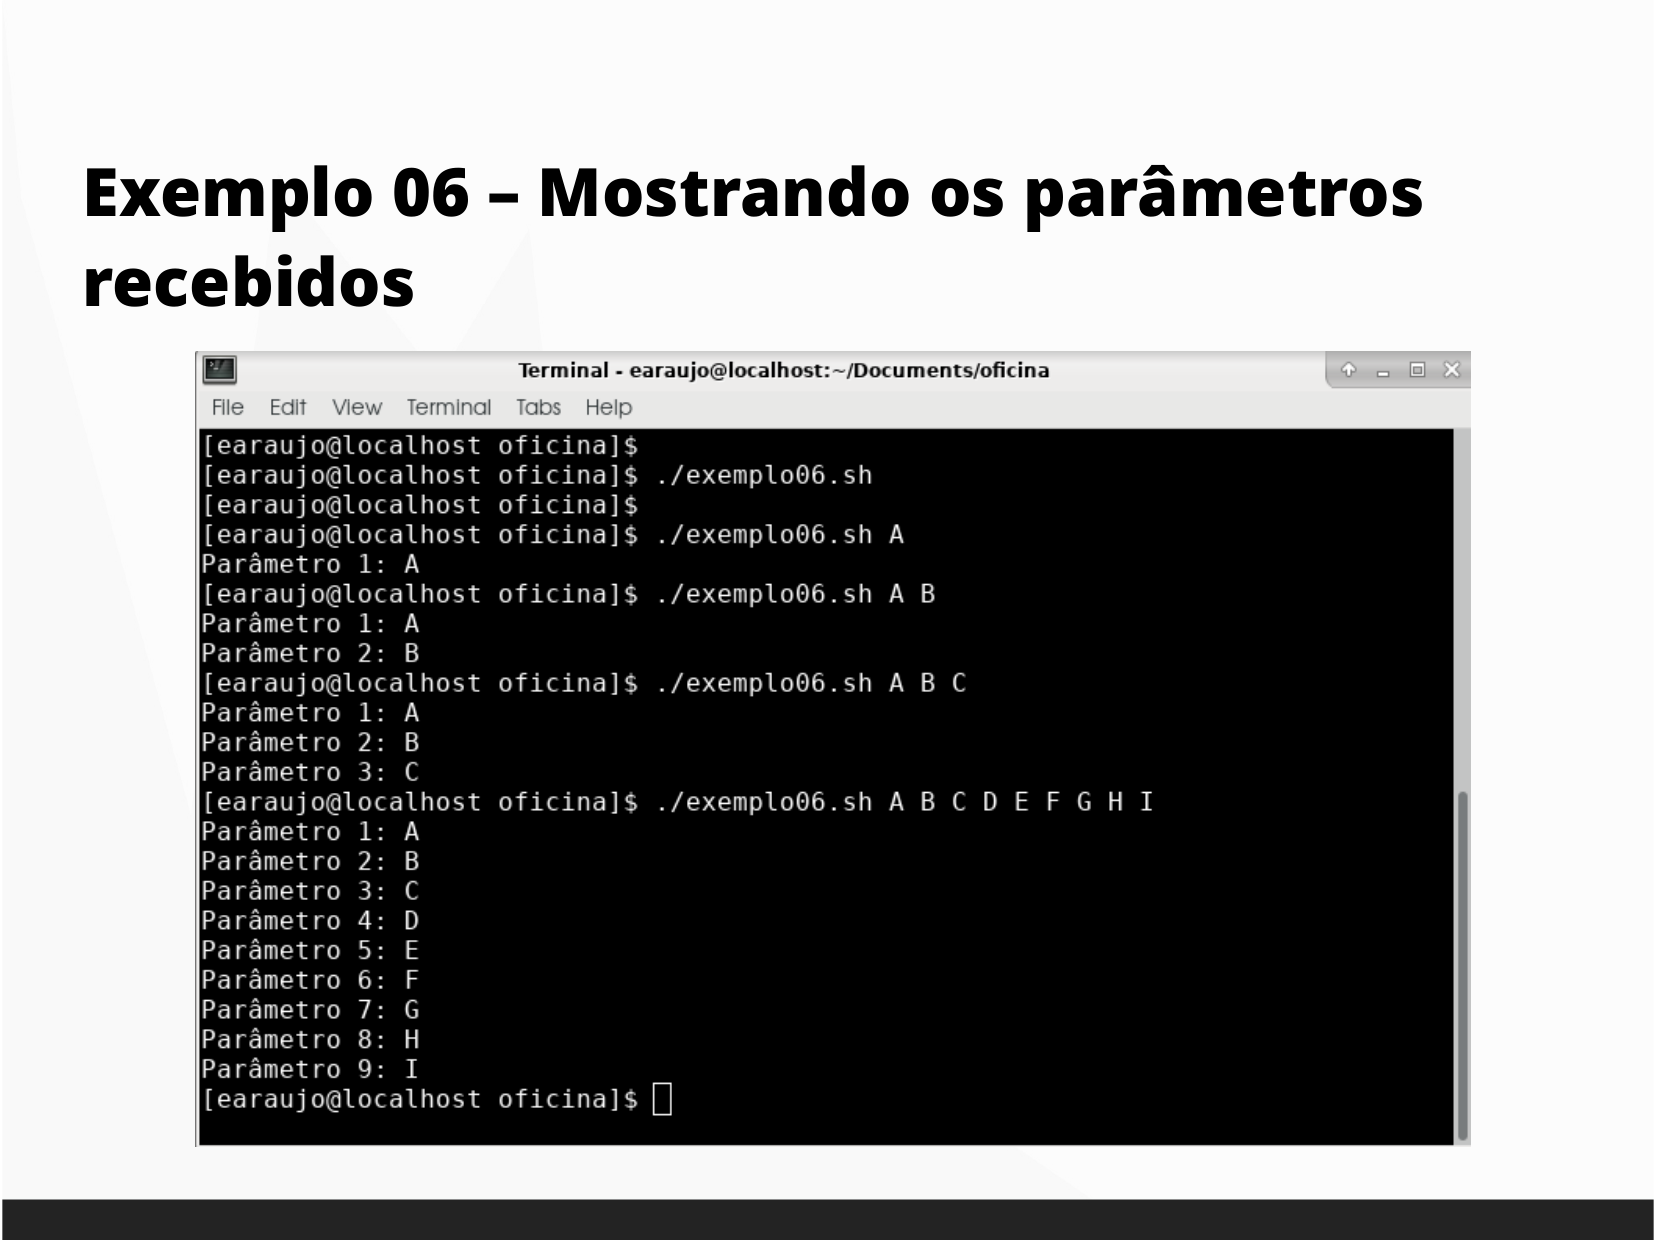

# Exemplo 06 – Mostrando os parâmetros recebidos